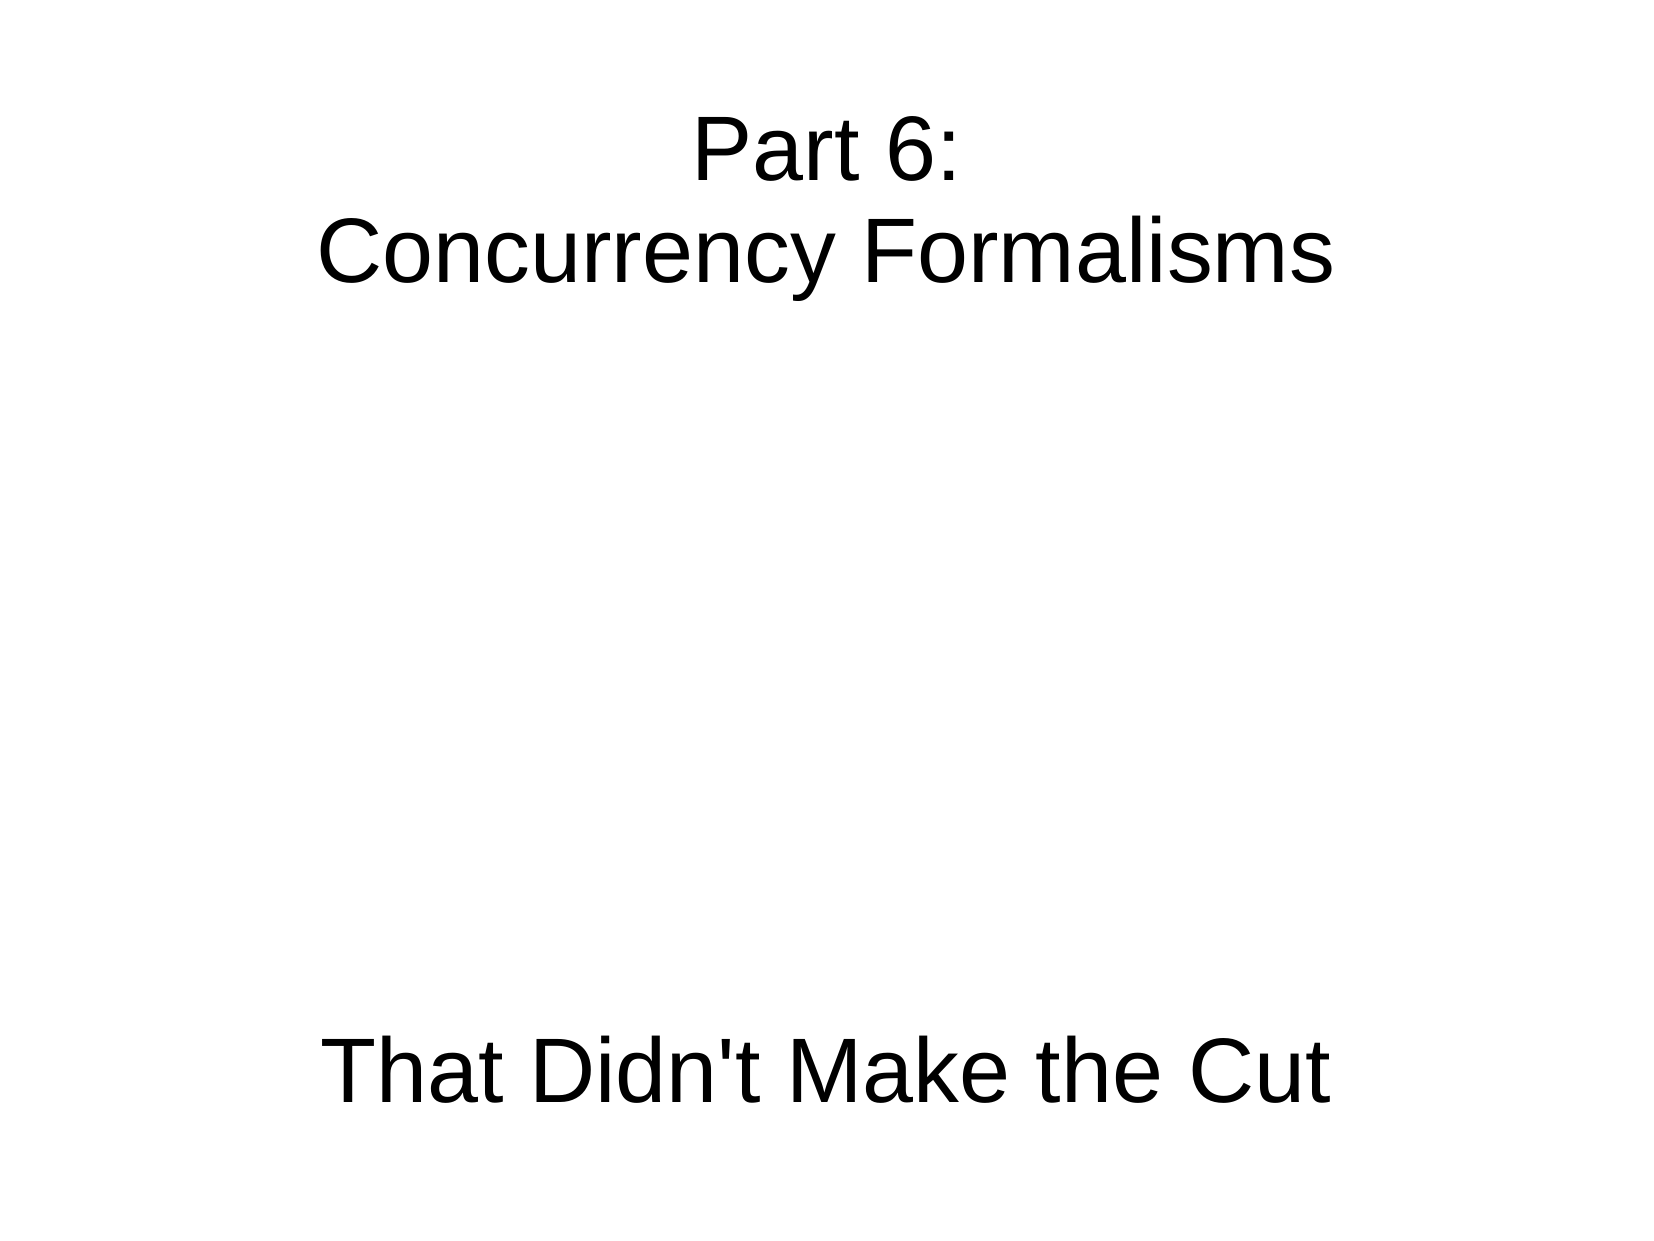

# Part 6: Concurrency Formalisms That Didn't Make the Cut